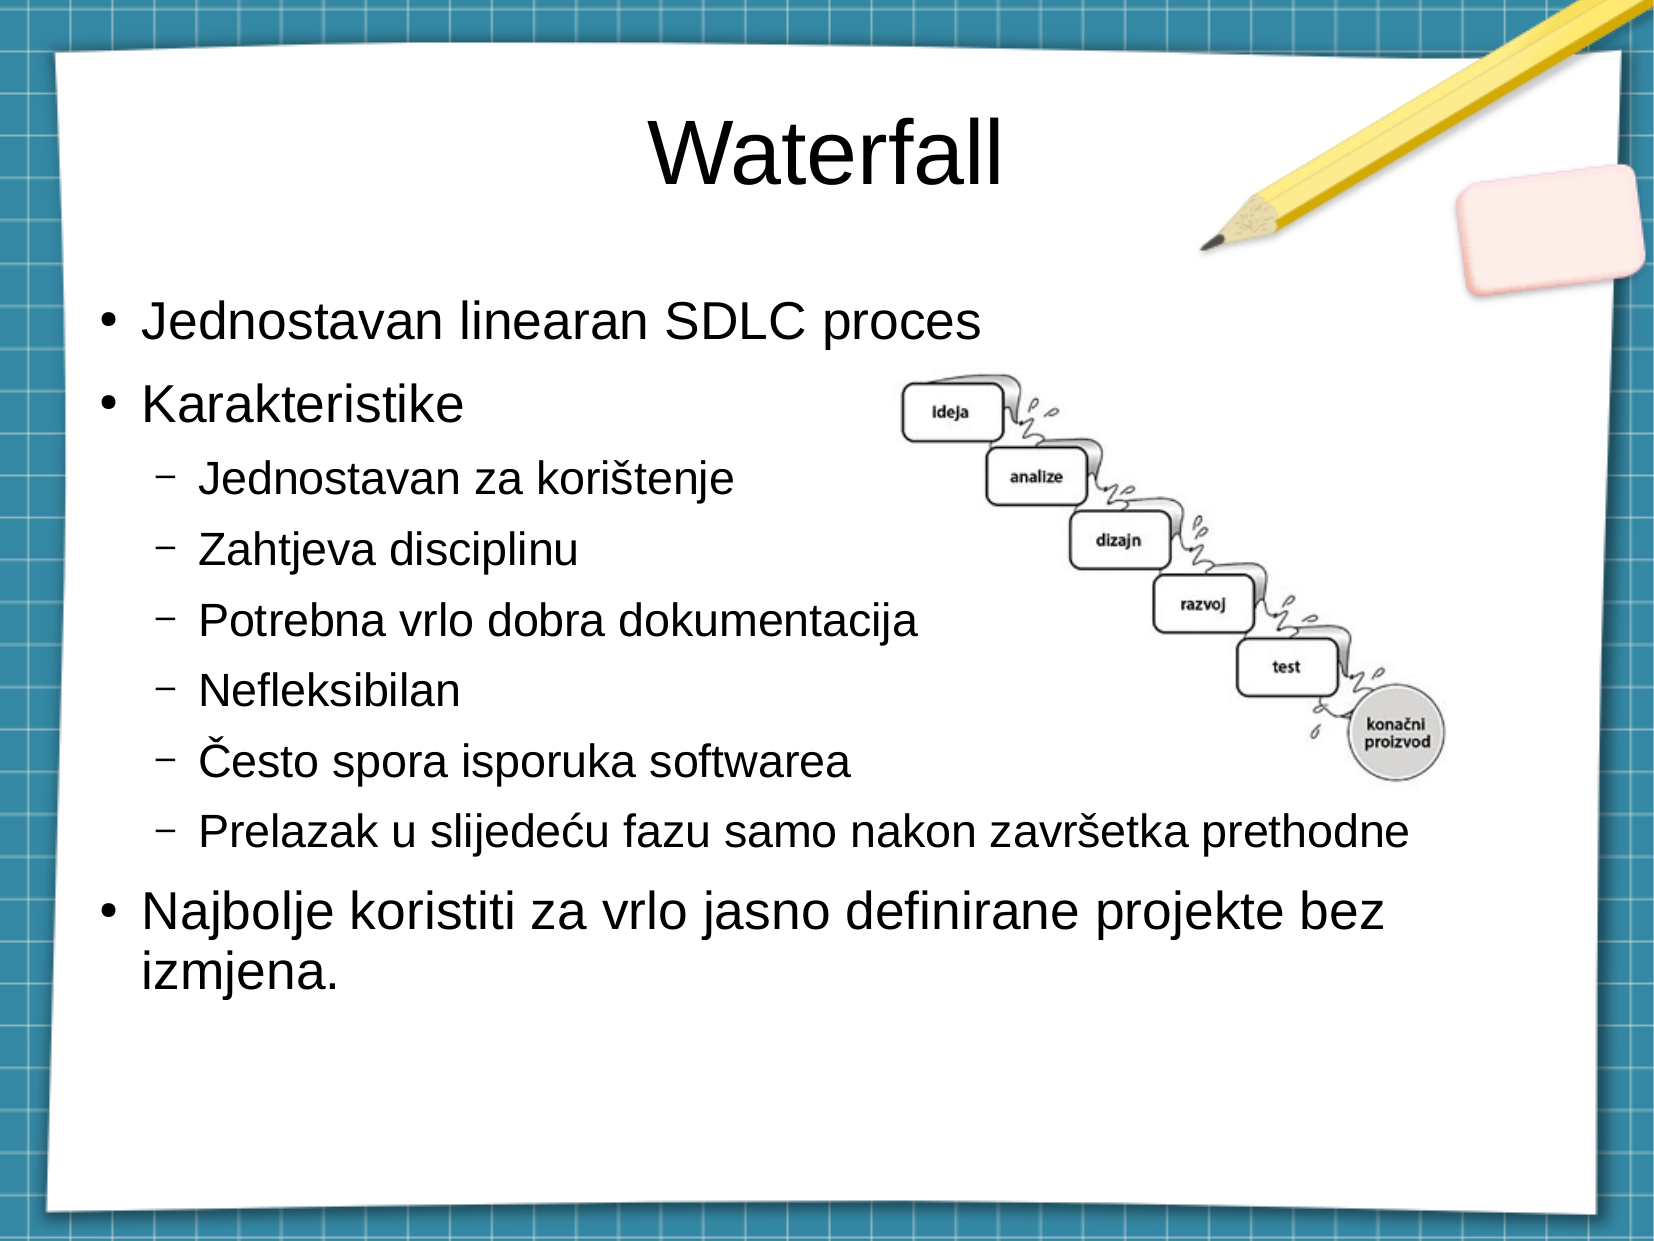

# Waterfall
Jednostavan linearan SDLC proces
Karakteristike
Jednostavan za korištenje
Zahtjeva disciplinu
Potrebna vrlo dobra dokumentacija
Nefleksibilan
Često spora isporuka softwarea
Prelazak u slijedeću fazu samo nakon završetka prethodne
Najbolje koristiti za vrlo jasno definirane projekte bez izmjena.